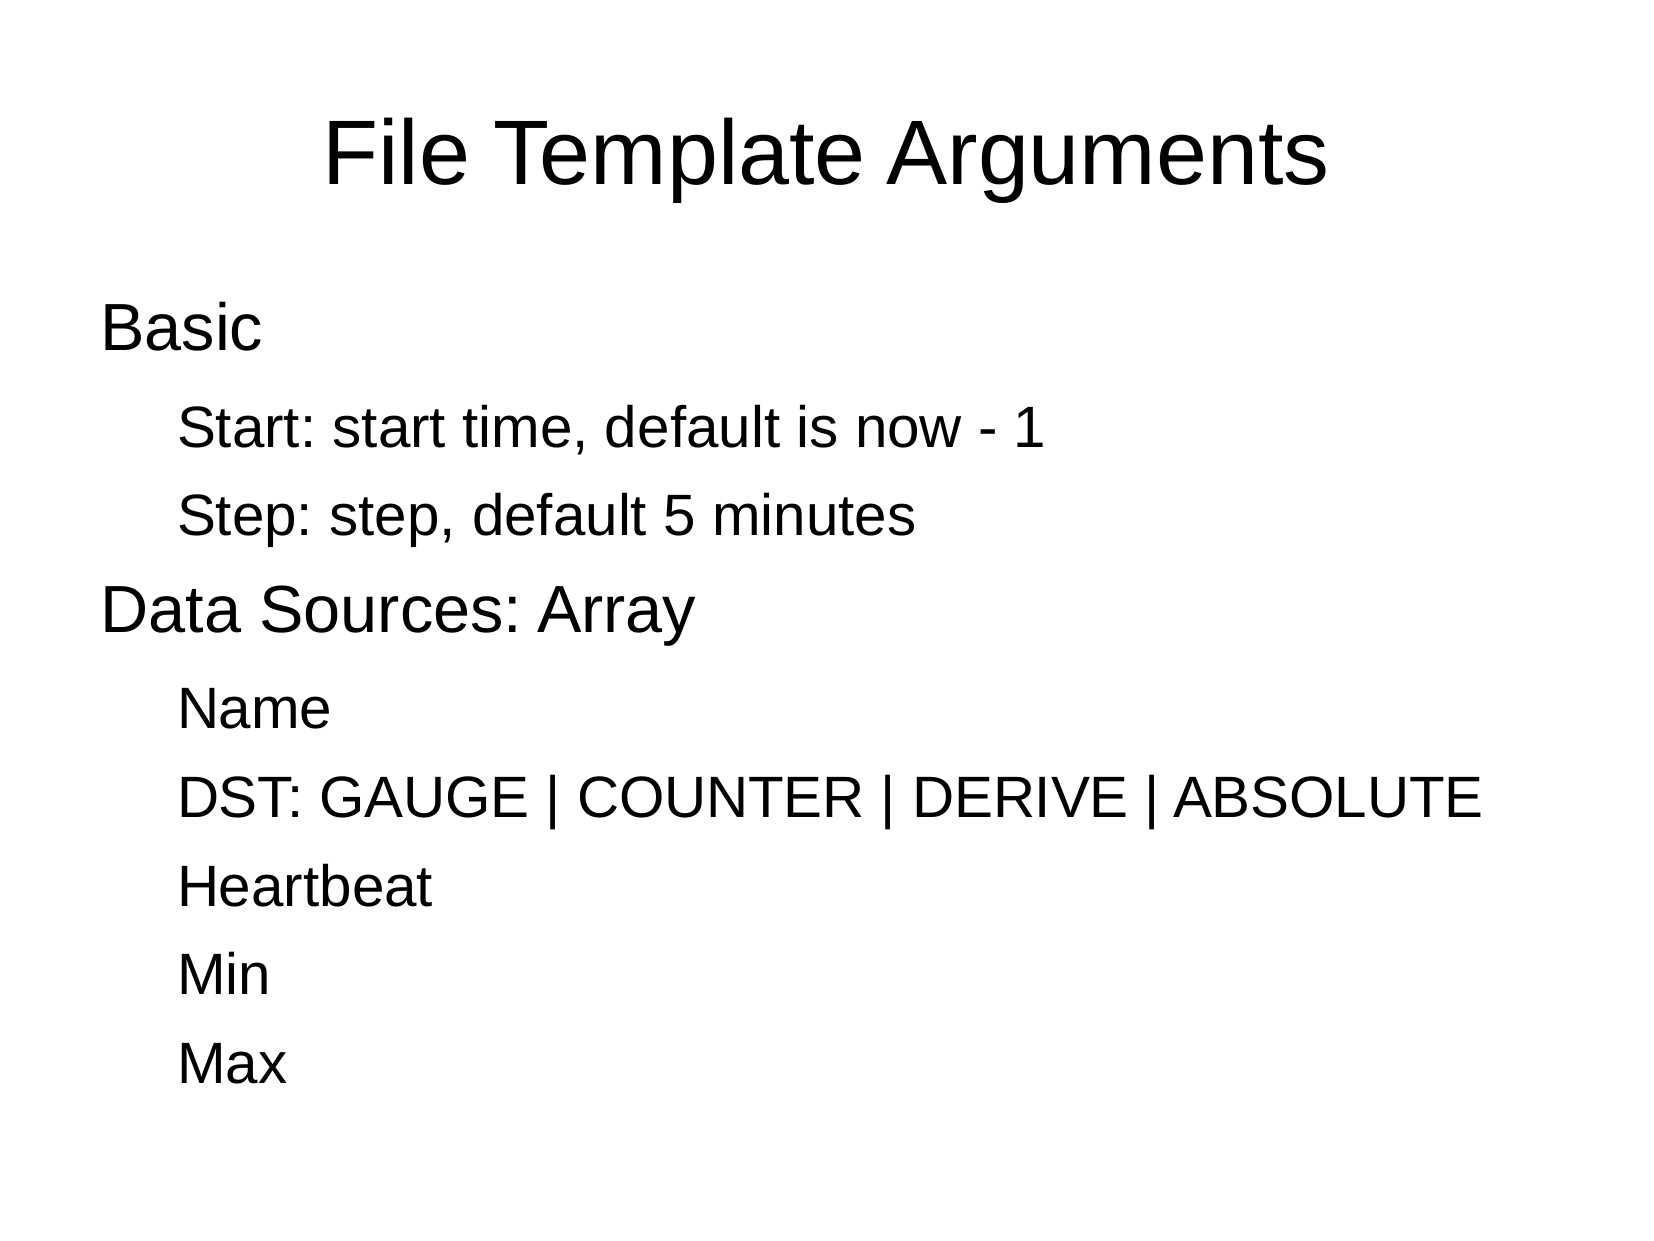

# File Template Arguments
Basic
Start: start time, default is now - 1
Step: step, default 5 minutes
Data Sources: Array
Name
DST: GAUGE | COUNTER | DERIVE | ABSOLUTE
Heartbeat
Min
Max